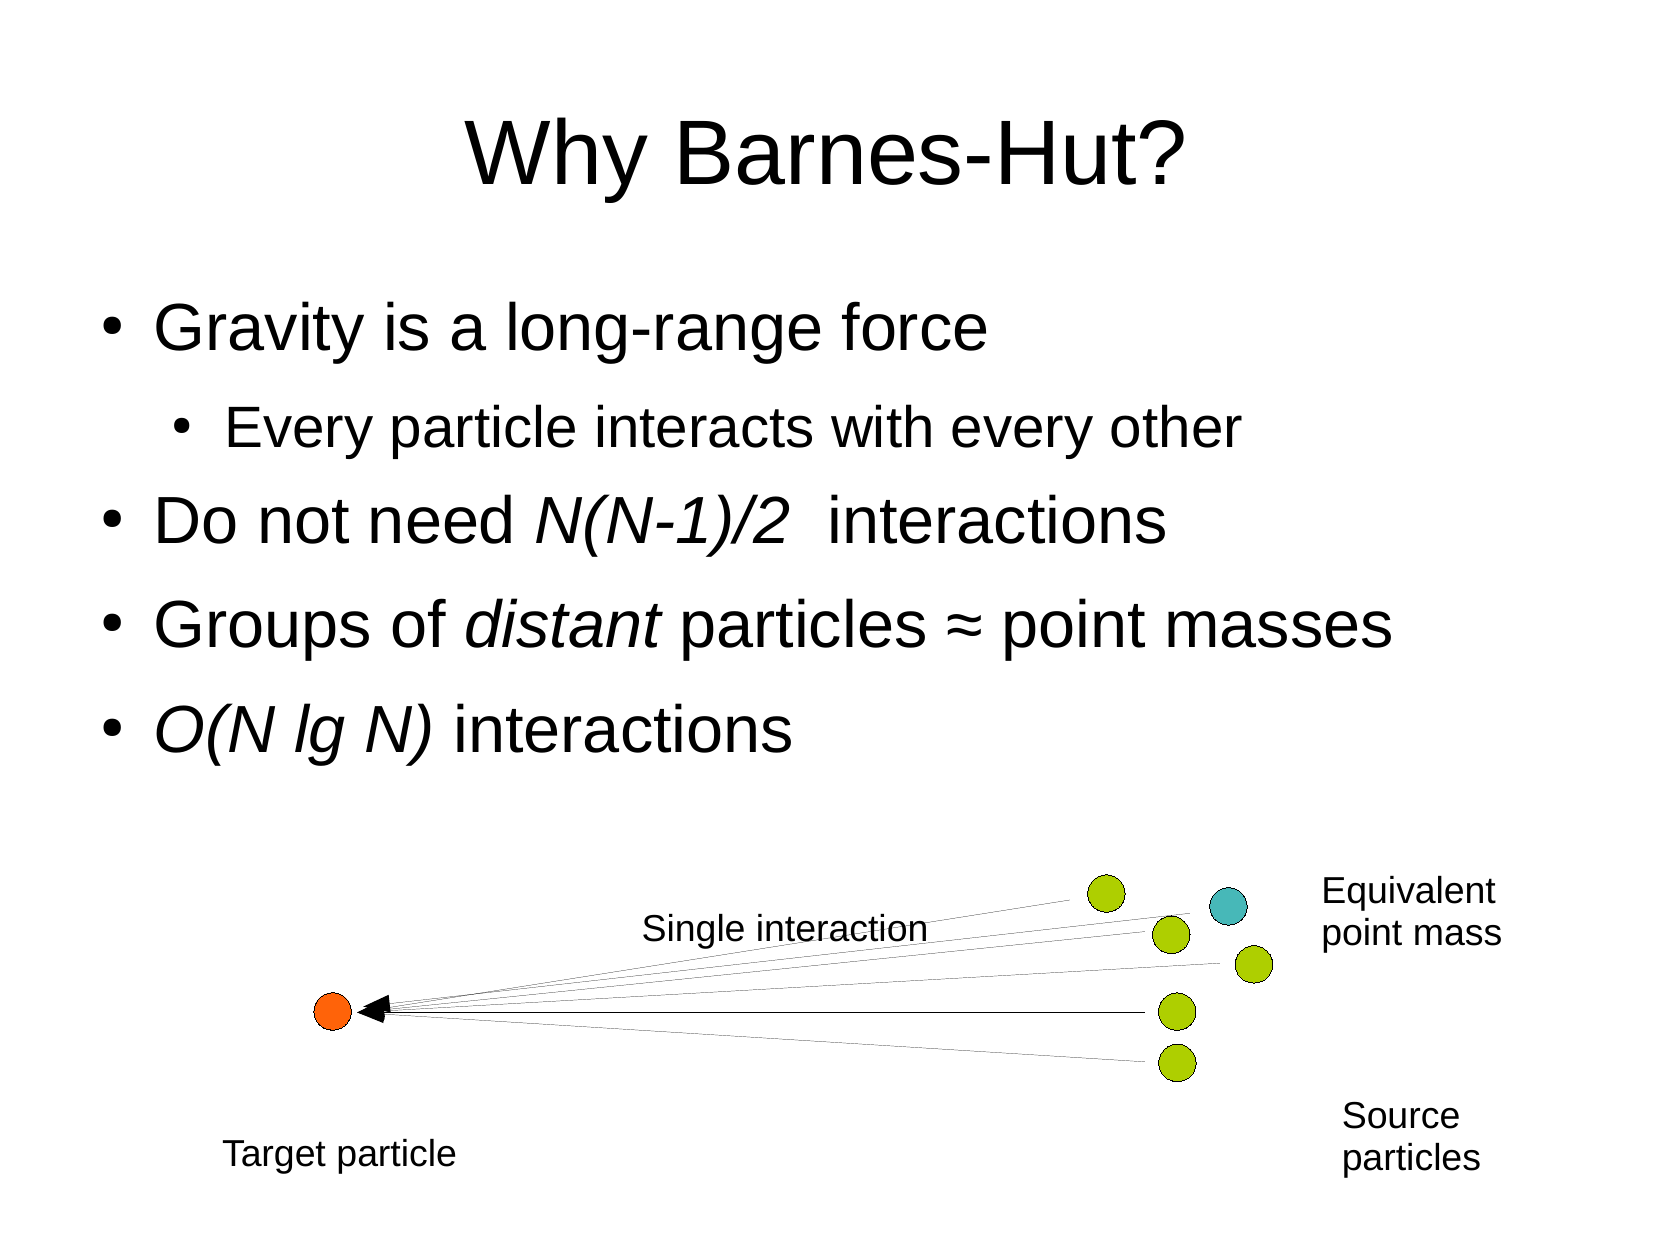

# Why Barnes-Hut?
Gravity is a long-range force
Every particle interacts with every other
Do not need N(N-1)/2 interactions
Groups of distant particles ≈ point masses
O(N lg N) interactions
Equivalent
point mass
Single interaction
Source
particles
Target particle